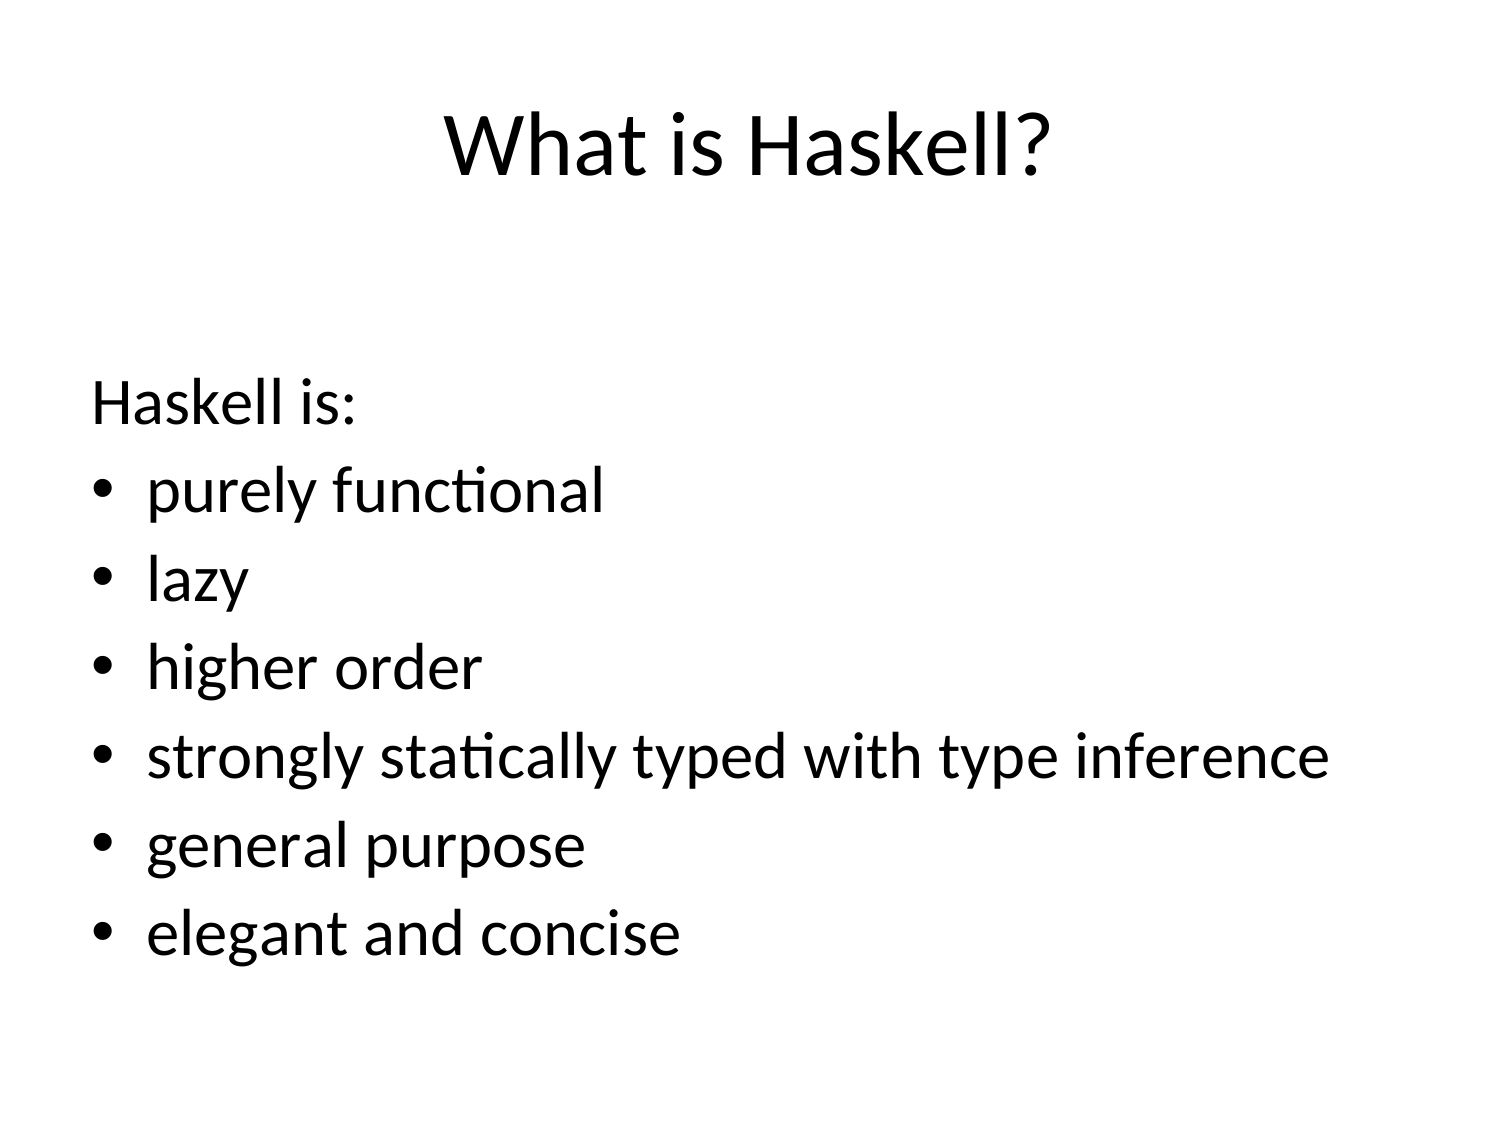

What is Haskell?
Haskell is:
purely functional
lazy
higher order
strongly statically typed with type inference
general purpose
elegant and concise